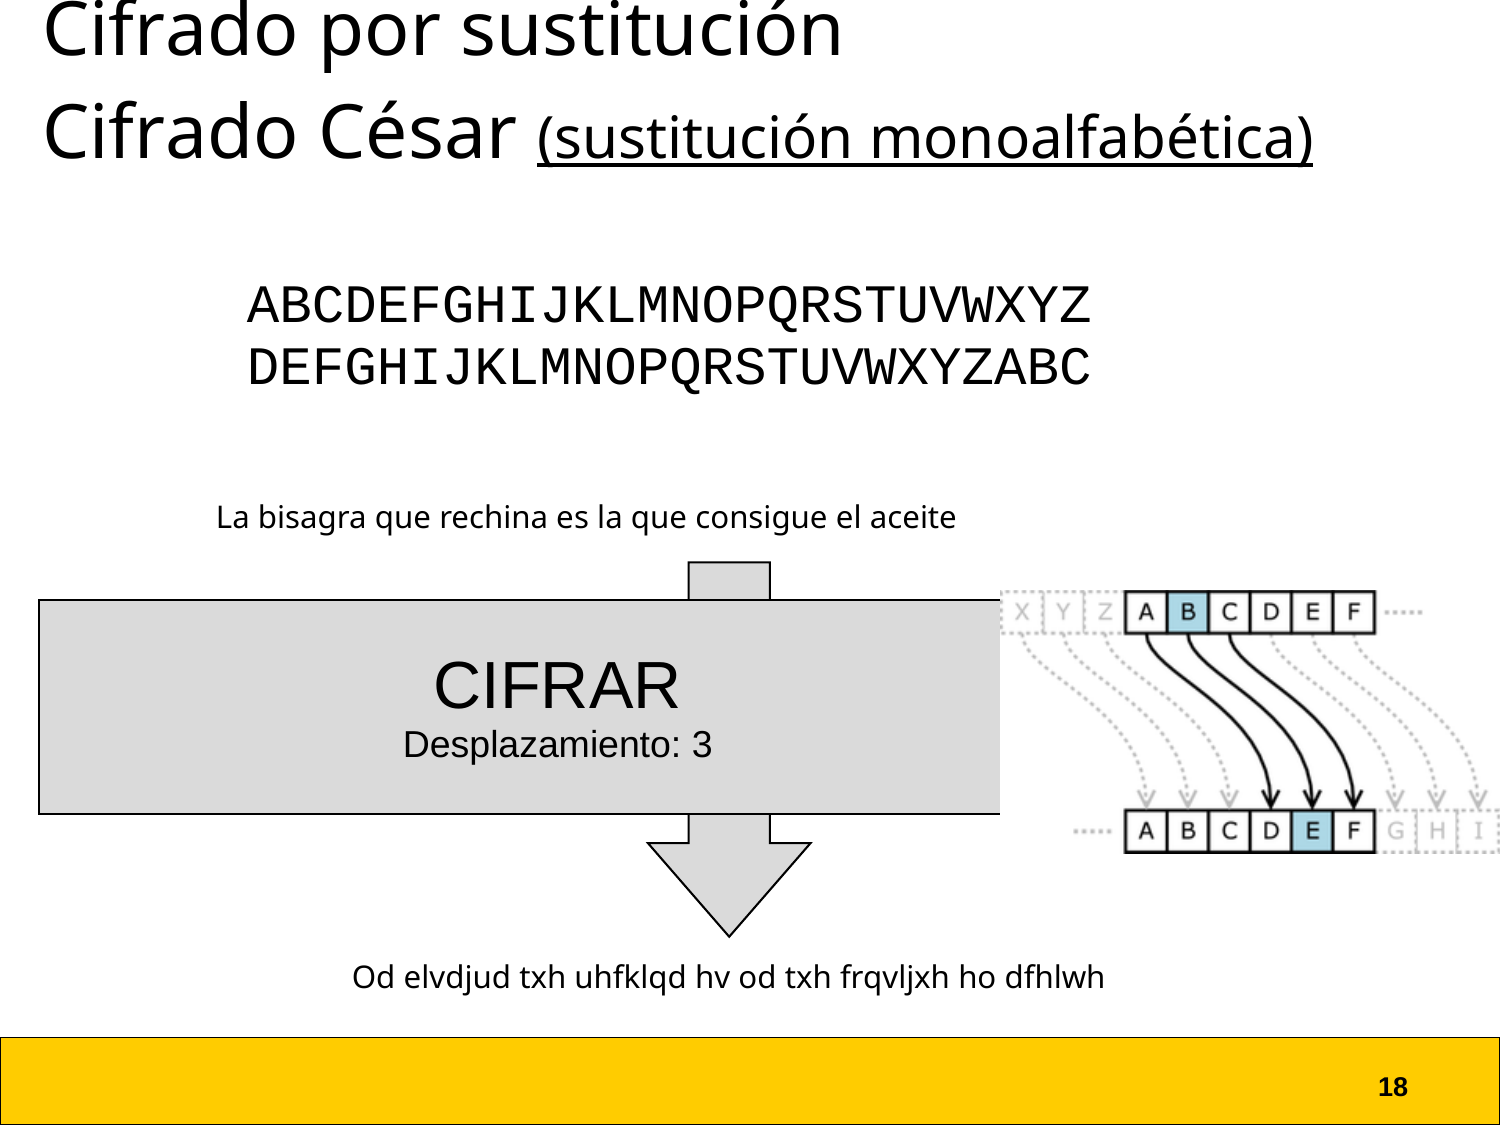

# Cifrado por sustitución Cifrado César (sustitución monoalfabética)
ABCDEFGHIJKLMNOPQRSTUVWXYZ
DEFGHIJKLMNOPQRSTUVWXYZABC
La bisagra que rechina es la que consigue el aceite
CIFRAR
Desplazamiento: 3
Od elvdjud txh uhfklqd hv od txh frqvljxh ho dfhlwh